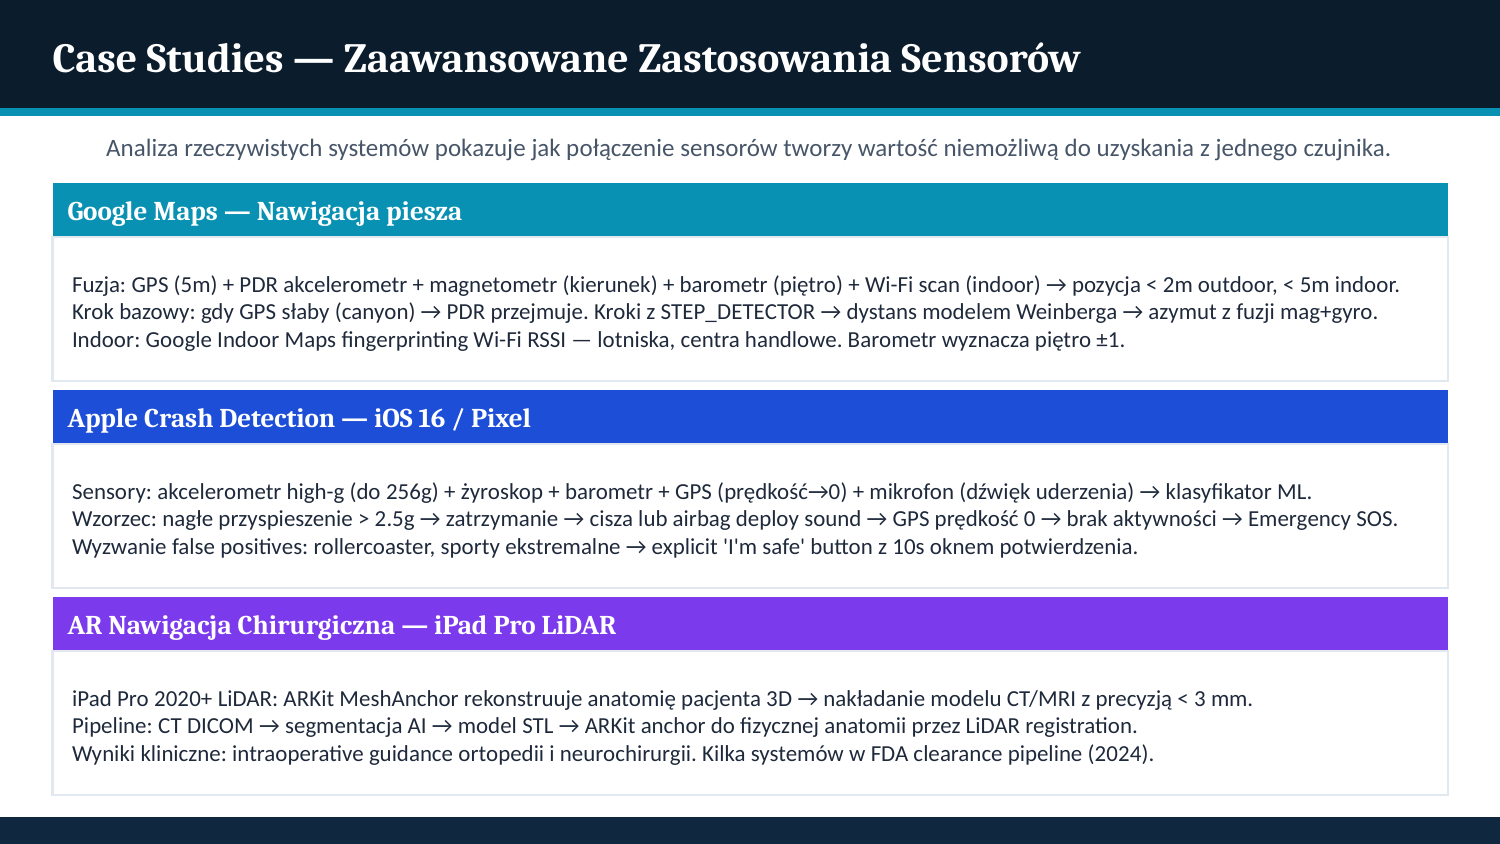

Case Studies — Zaawansowane Zastosowania Sensorów
Analiza rzeczywistych systemów pokazuje jak połączenie sensorów tworzy wartość niemożliwą do uzyskania z jednego czujnika.
Google Maps — Nawigacja piesza
Fuzja: GPS (5m) + PDR akcelerometr + magnetometr (kierunek) + barometr (piętro) + Wi-Fi scan (indoor) → pozycja < 2m outdoor, < 5m indoor.
Krok bazowy: gdy GPS słaby (canyon) → PDR przejmuje. Kroki z STEP_DETECTOR → dystans modelem Weinberga → azymut z fuzji mag+gyro.
Indoor: Google Indoor Maps fingerprinting Wi-Fi RSSI — lotniska, centra handlowe. Barometr wyznacza piętro ±1.
Apple Crash Detection — iOS 16 / Pixel
Sensory: akcelerometr high-g (do 256g) + żyroskop + barometr + GPS (prędkość→0) + mikrofon (dźwięk uderzenia) → klasyfikator ML.
Wzorzec: nagłe przyspieszenie > 2.5g → zatrzymanie → cisza lub airbag deploy sound → GPS prędkość 0 → brak aktywności → Emergency SOS.
Wyzwanie false positives: rollercoaster, sporty ekstremalne → explicit 'I'm safe' button z 10s oknem potwierdzenia.
AR Nawigacja Chirurgiczna — iPad Pro LiDAR
iPad Pro 2020+ LiDAR: ARKit MeshAnchor rekonstruuje anatomię pacjenta 3D → nakładanie modelu CT/MRI z precyzją < 3 mm.
Pipeline: CT DICOM → segmentacja AI → model STL → ARKit anchor do fizycznej anatomii przez LiDAR registration.
Wyniki kliniczne: intraoperative guidance ortopedii i neurochirurgii. Kilka systemów w FDA clearance pipeline (2024).